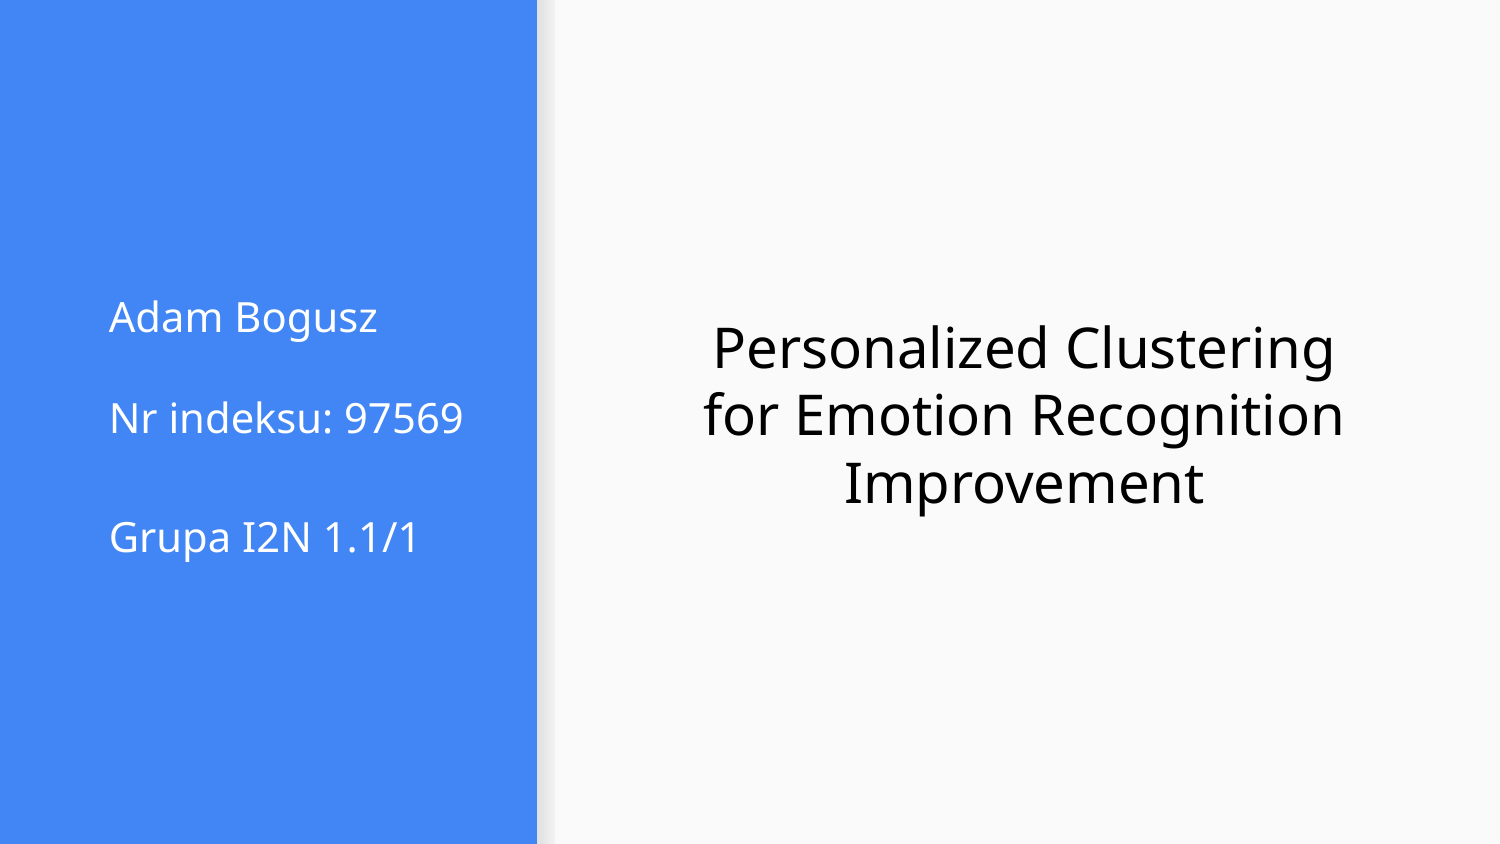

# Adam Bogusz
Personalized Clustering
for Emotion Recognition Improvement
Nr indeksu: 97569
Grupa I2N 1.1/1